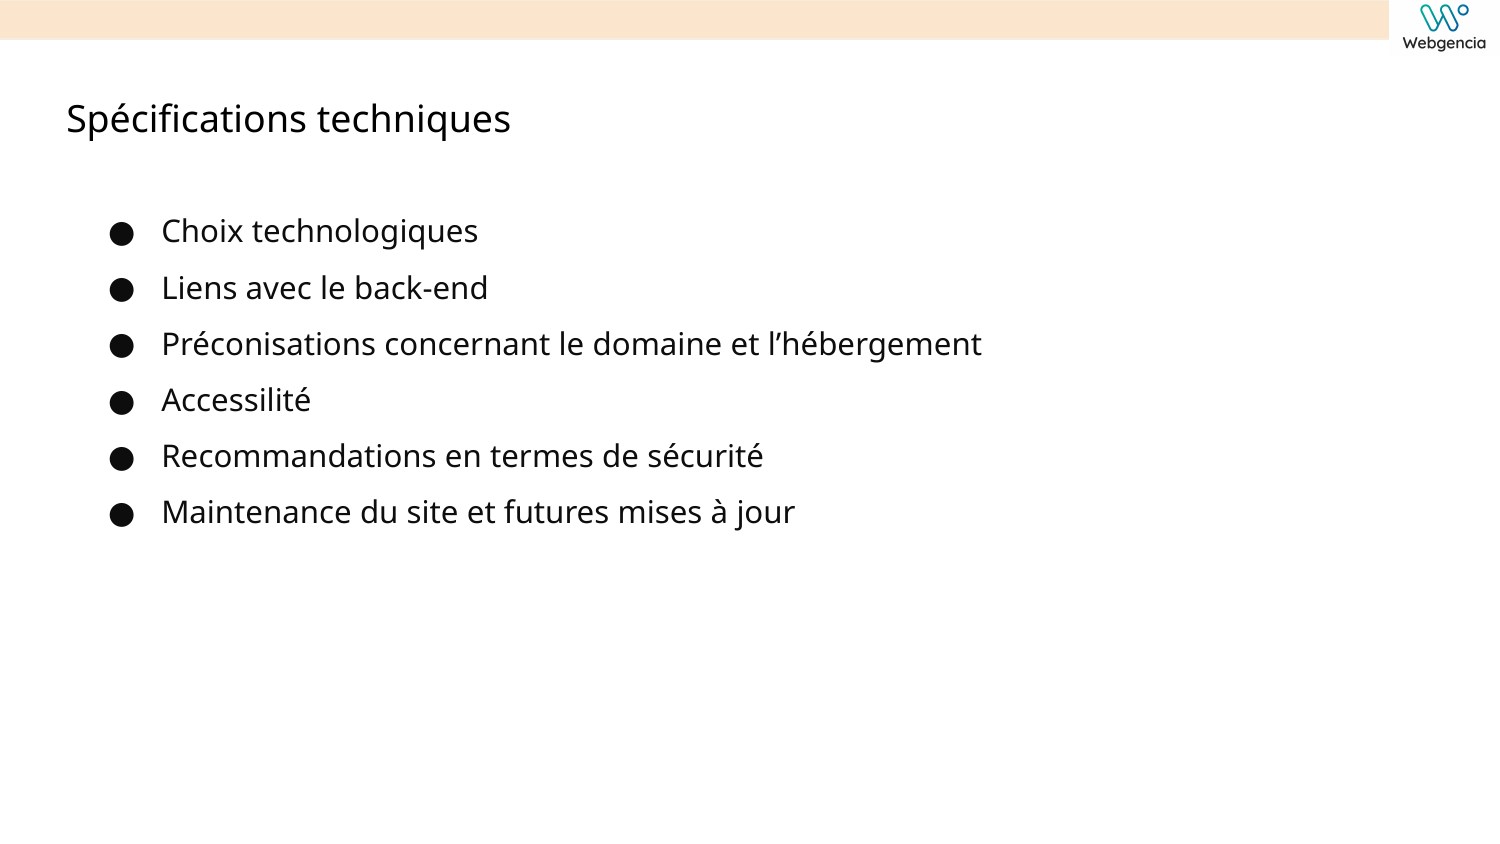

# Spécifications techniques
Choix technologiques
Liens avec le back-end
Préconisations concernant le domaine et l’hébergement
Accessilité
Recommandations en termes de sécurité
Maintenance du site et futures mises à jour